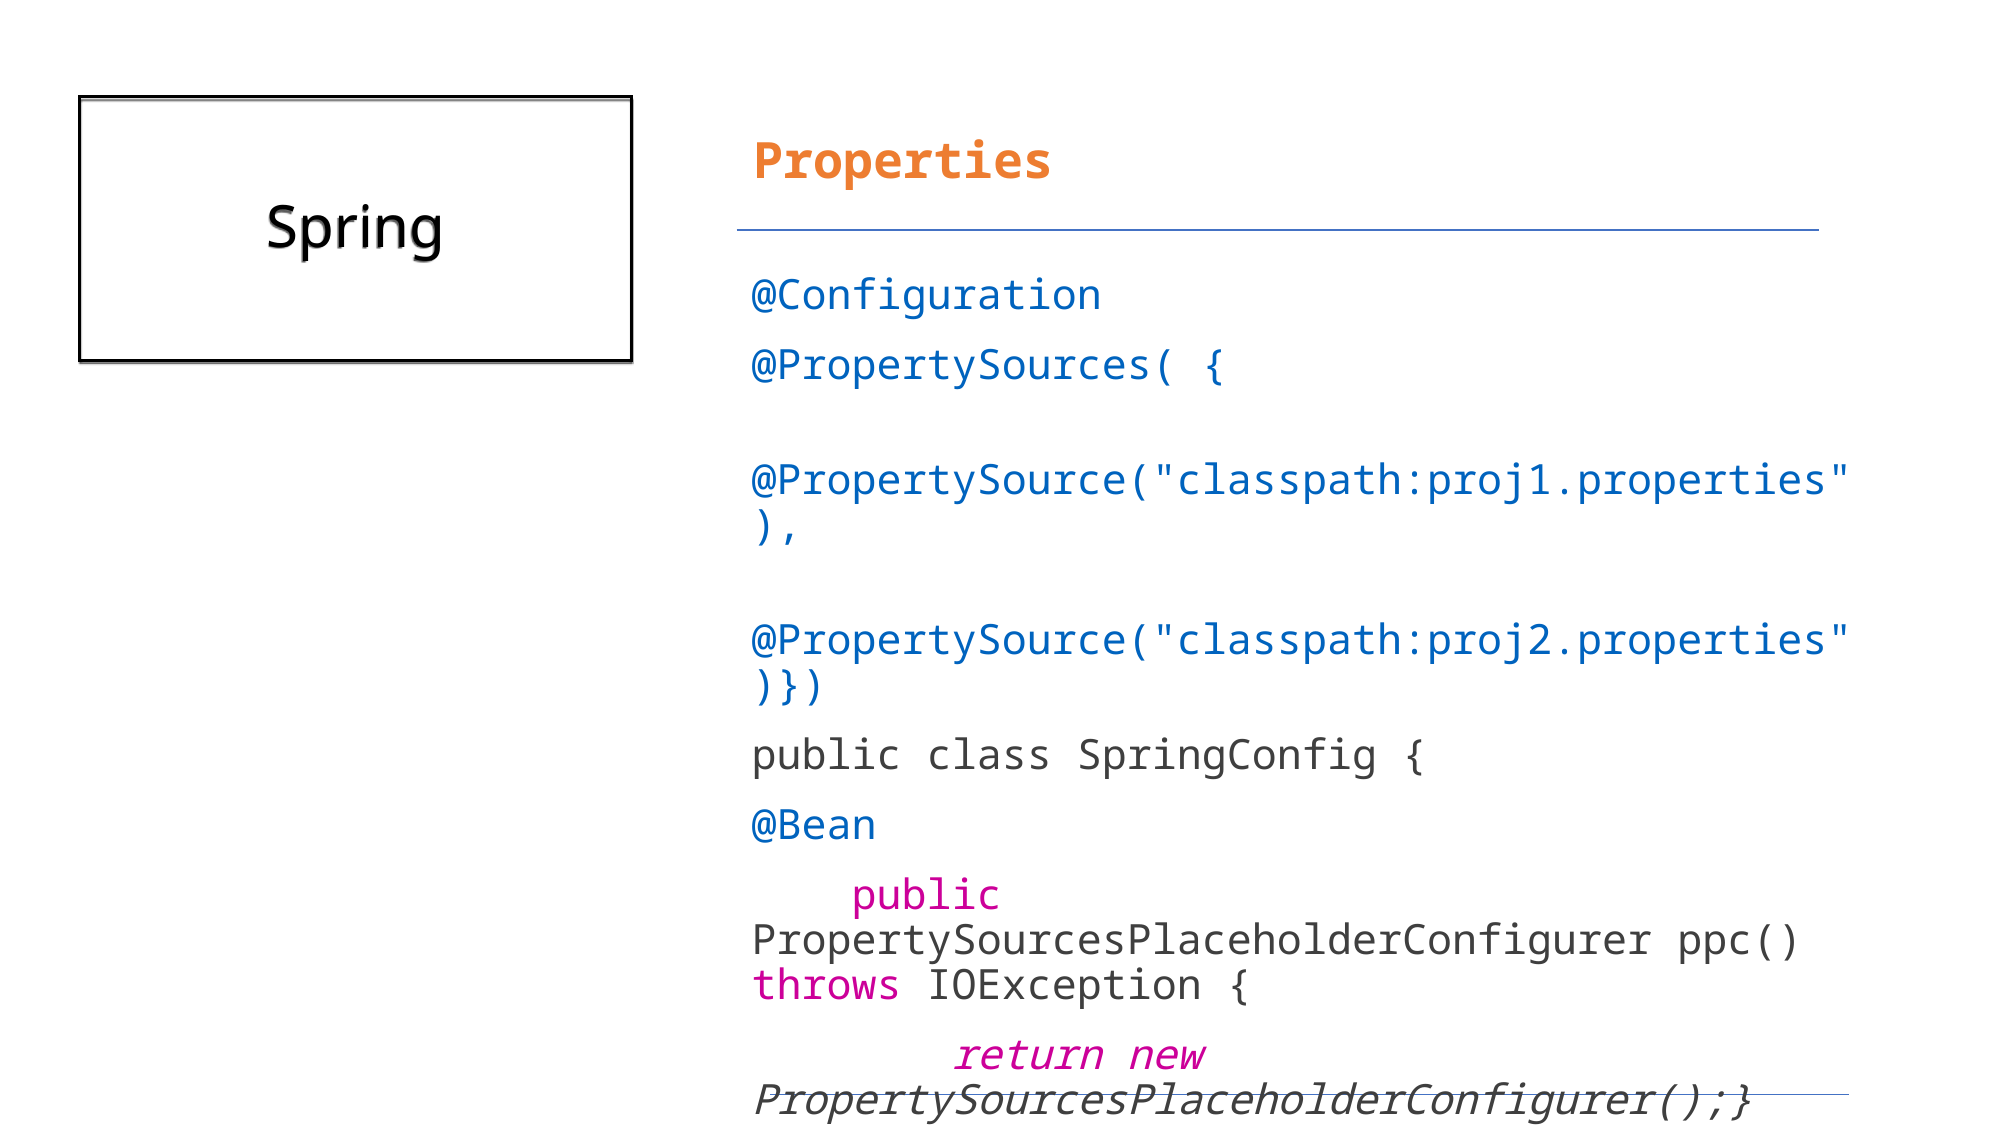

# Spring
Properties
@Configuration
@PropertySources( {
 @PropertySource("classpath:proj1.properties"),
 @PropertySource("classpath:proj2.properties")})
public class SpringConfig {
@Bean
 public PropertySourcesPlaceholderConfigurer ppc() throws IOException {
 return new PropertySourcesPlaceholderConfigurer();}
}